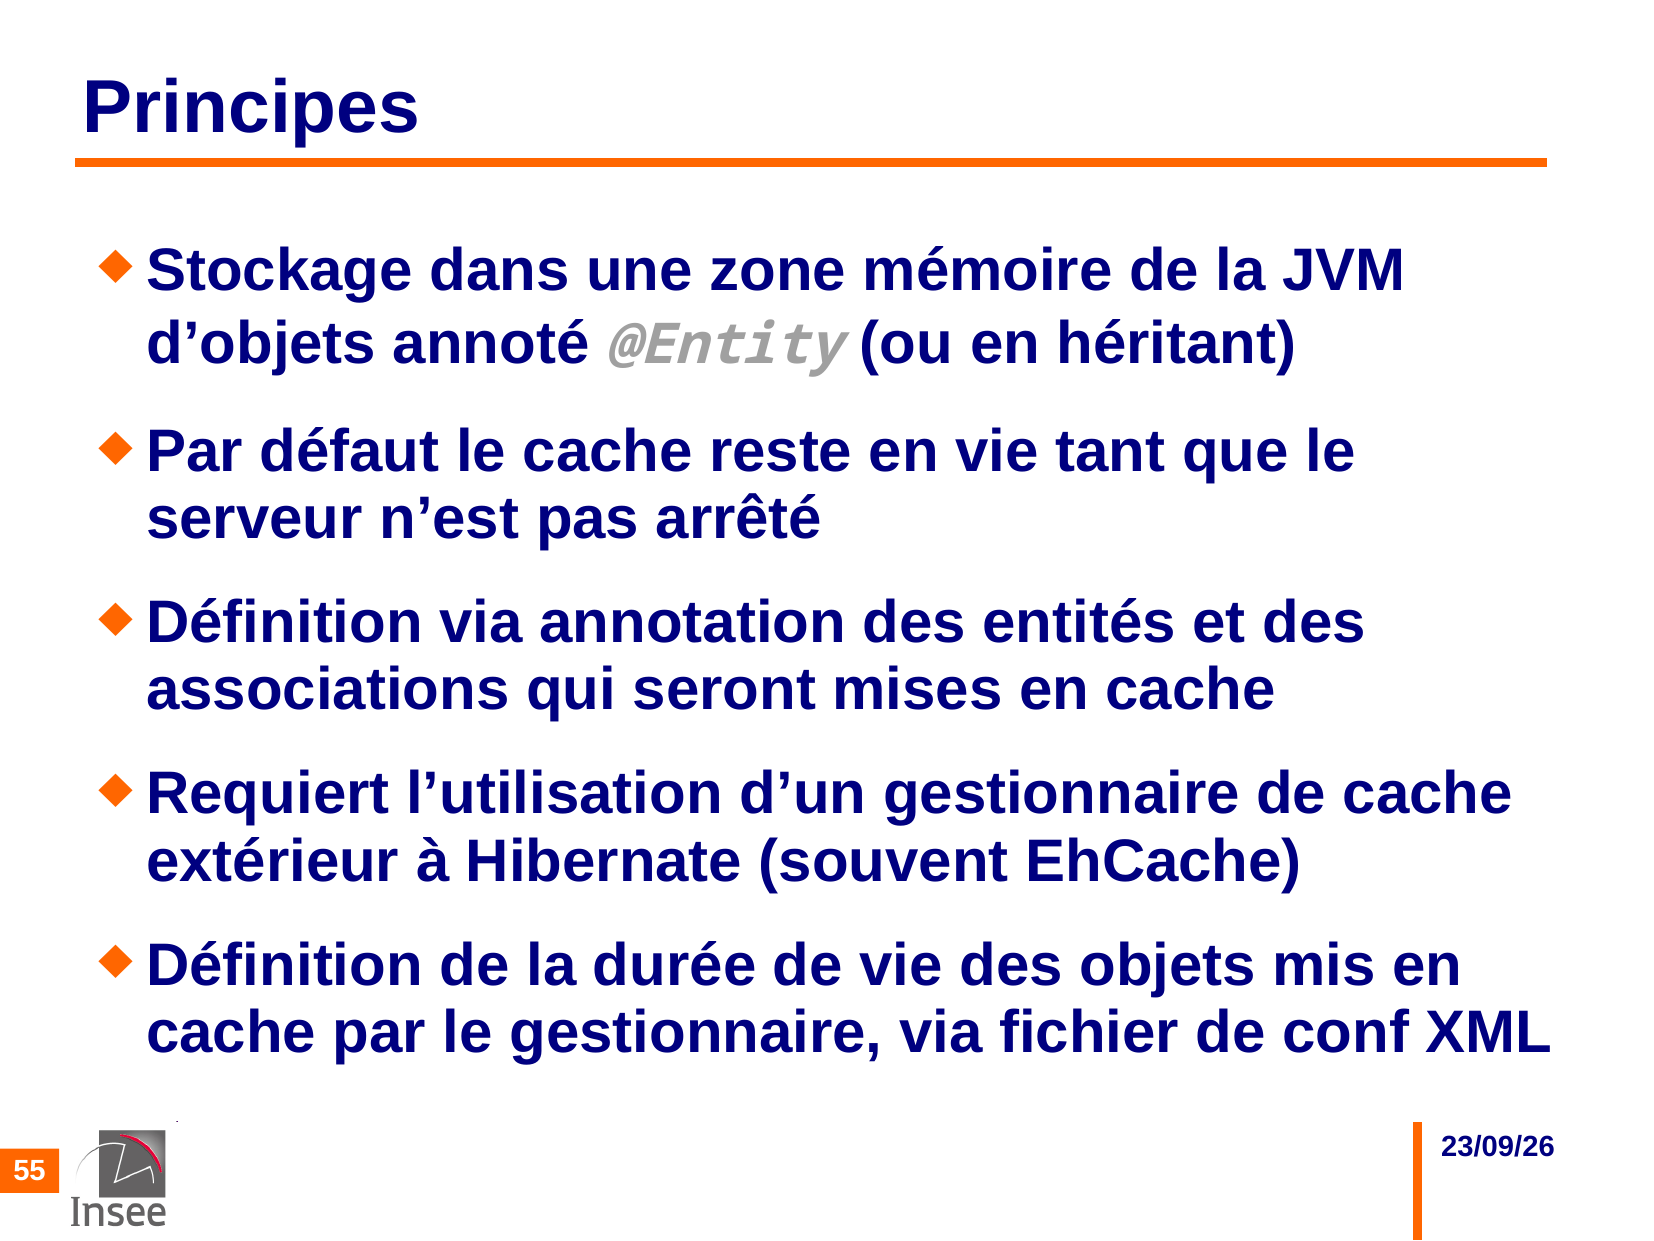

# Principes
Stockage dans une zone mémoire de la JVM d’objets annoté @Entity (ou en héritant)
Par défaut le cache reste en vie tant que le serveur n’est pas arrêté
Définition via annotation des entités et des associations qui seront mises en cache
Requiert l’utilisation d’un gestionnaire de cache extérieur à Hibernate (souvent EhCache)
Définition de la durée de vie des objets mis en cache par le gestionnaire, via fichier de conf XML
55